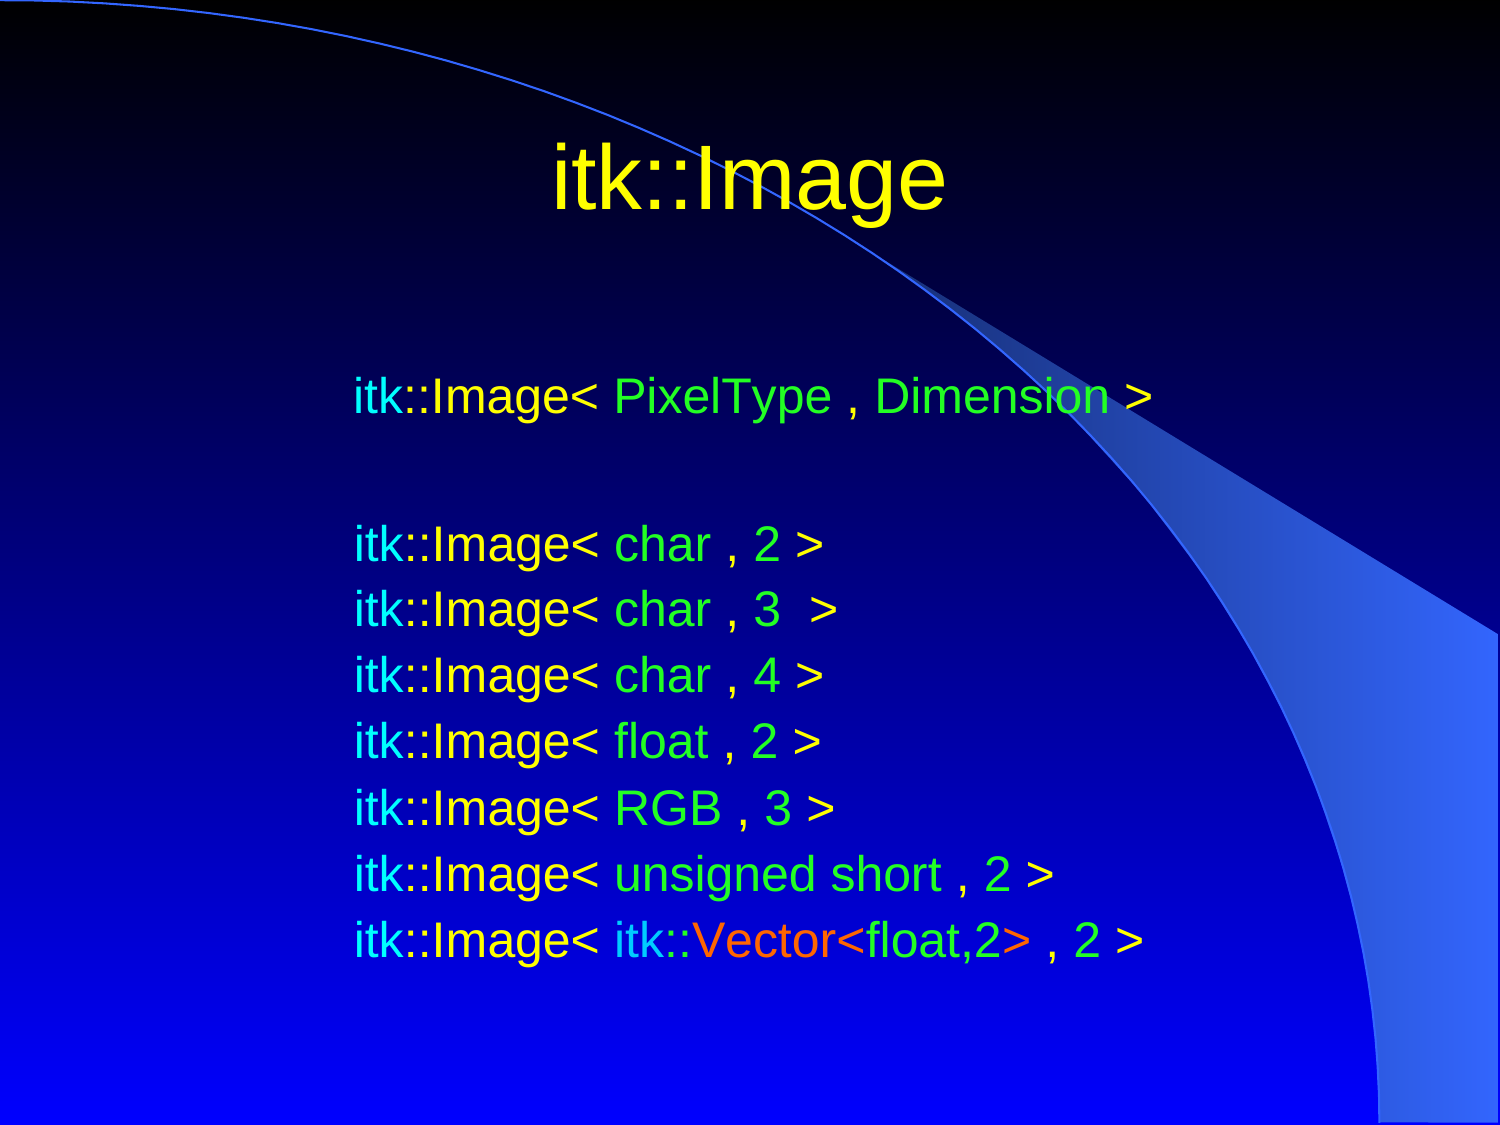

# itk::Image
itk::Image< PixelType , Dimension >
itk::Image< char , 2 >
itk::Image< char , 3 >
itk::Image< char , 4 >
itk::Image< float , 2 >
itk::Image< RGB , 3 >
itk::Image< unsigned short , 2 >
itk::Image< itk::Vector<float,2> , 2 >